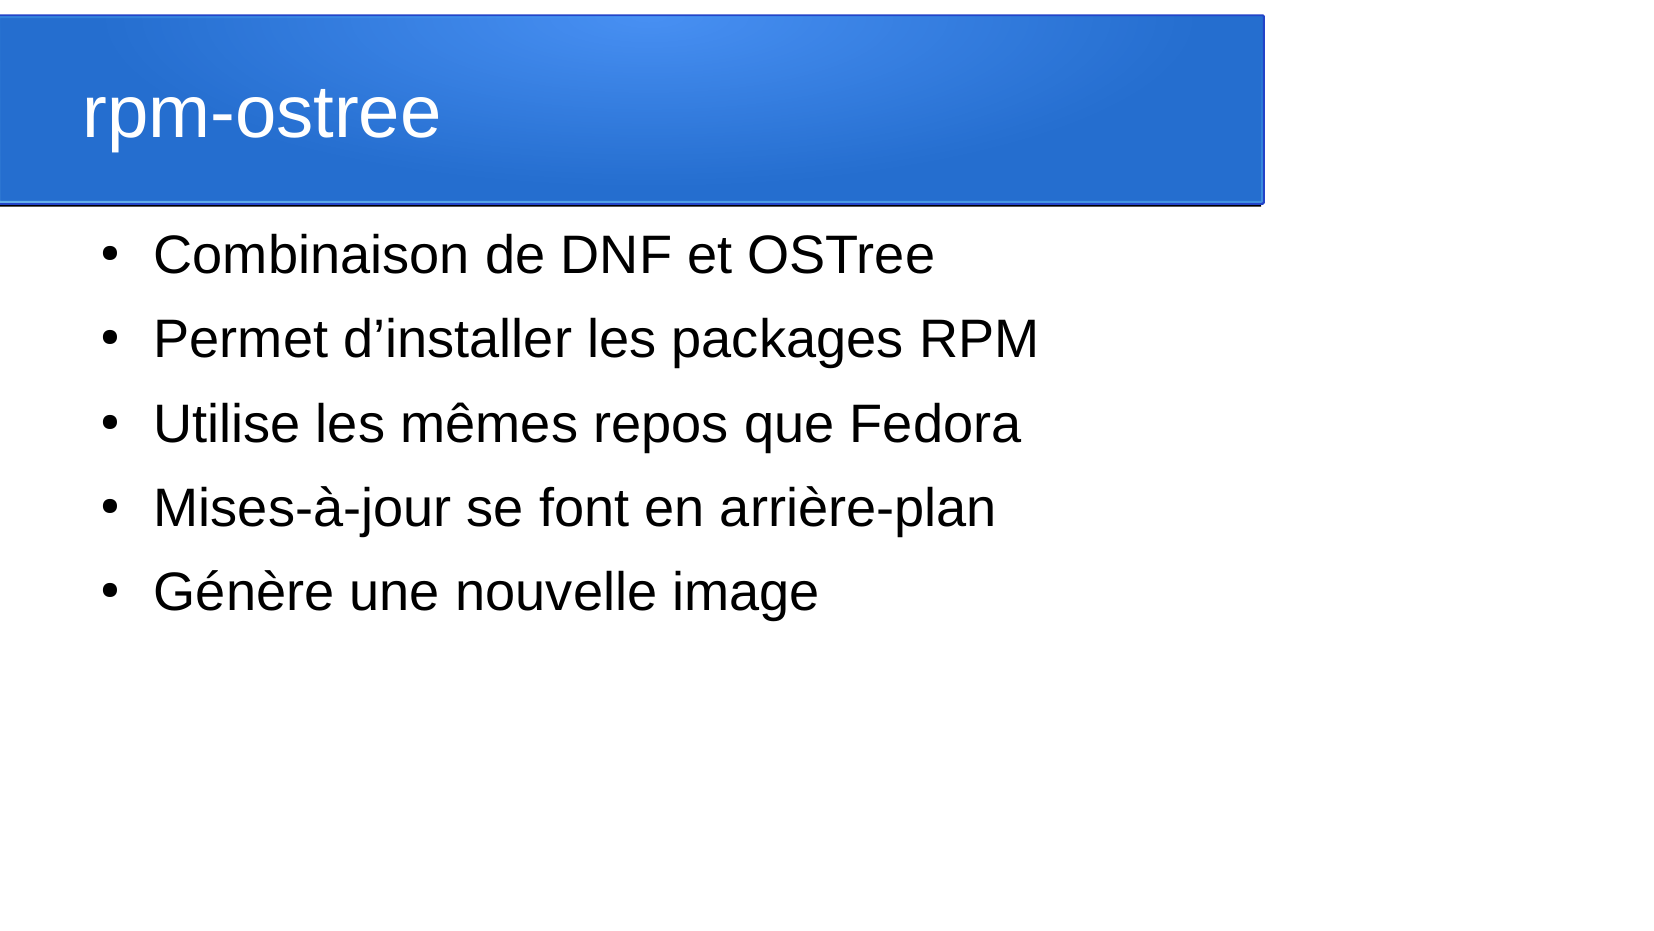

# rpm-ostree
Combinaison de DNF et OSTree
Permet d’installer les packages RPM
Utilise les mêmes repos que Fedora
Mises-à-jour se font en arrière-plan
Génère une nouvelle image